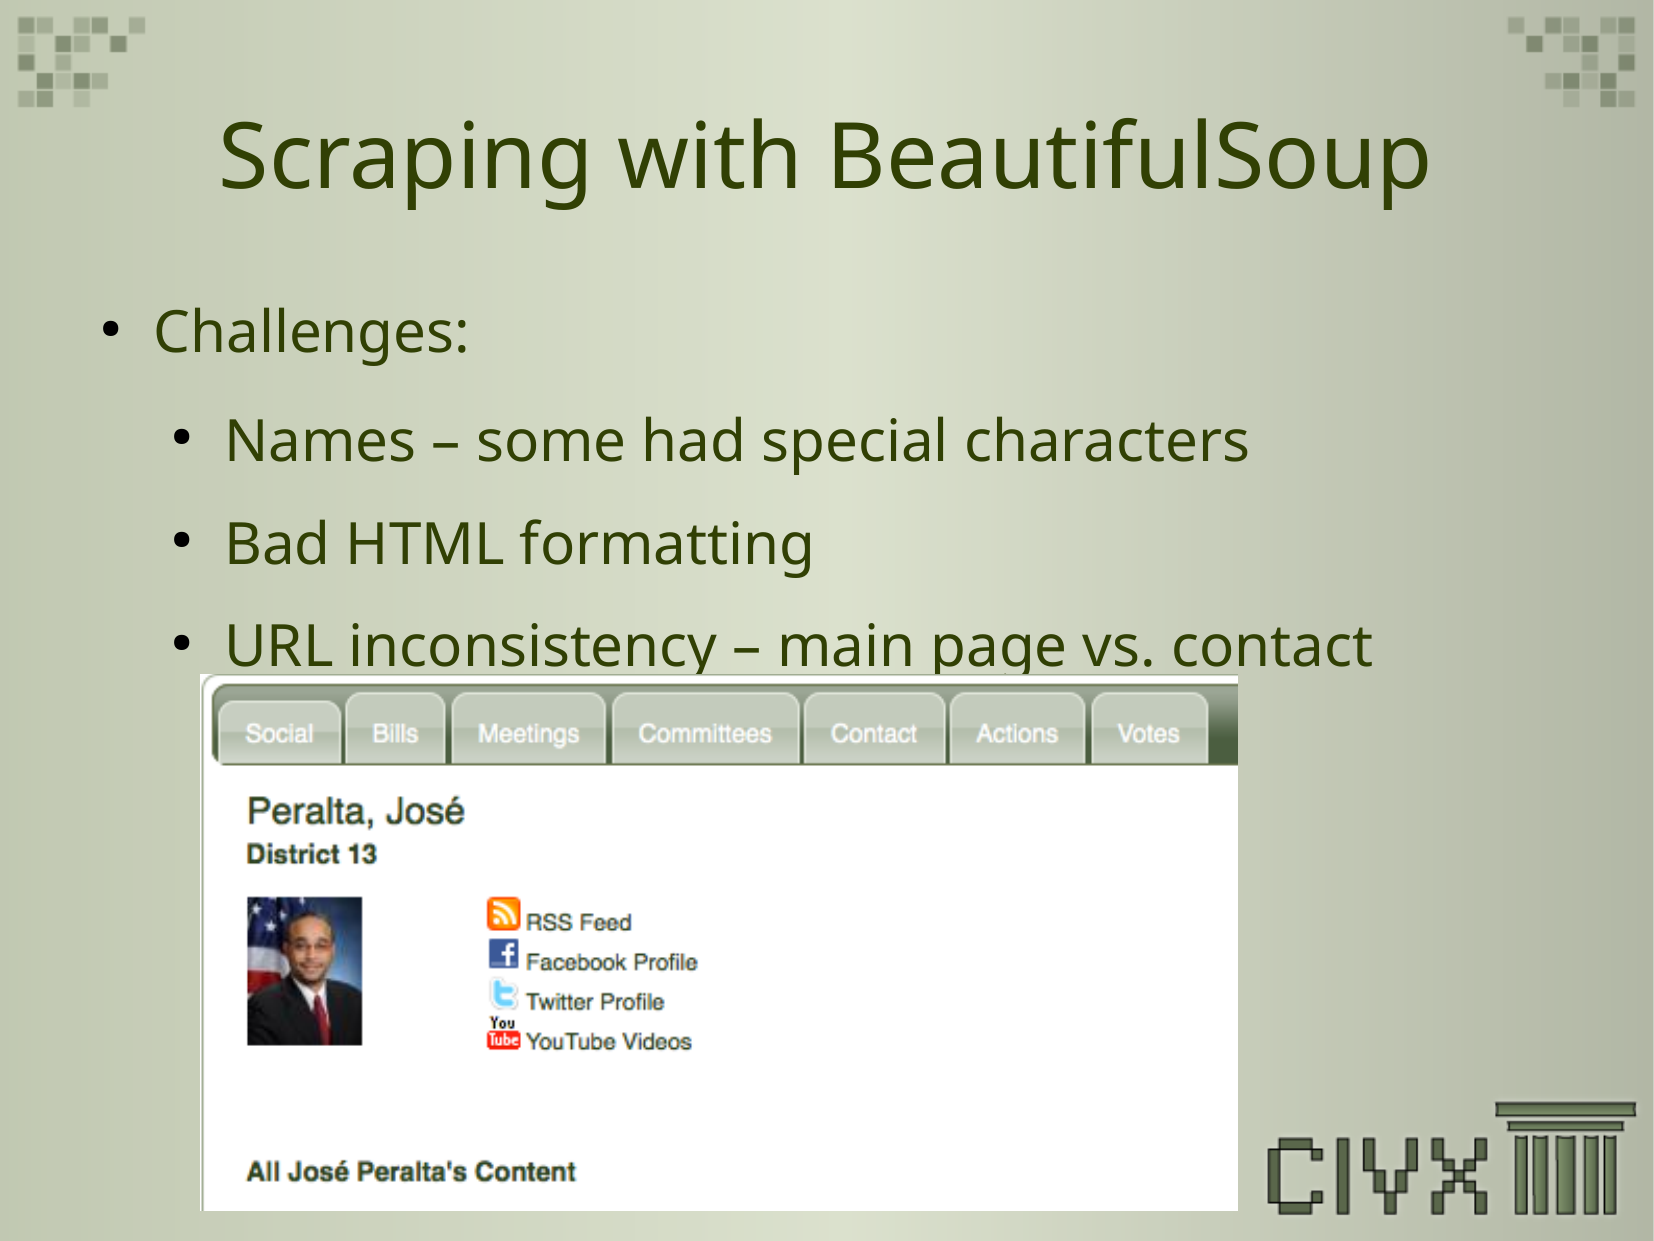

# Scraping with BeautifulSoup
Challenges:
Names – some had special characters
Bad HTML formatting
URL inconsistency – main page vs. contact